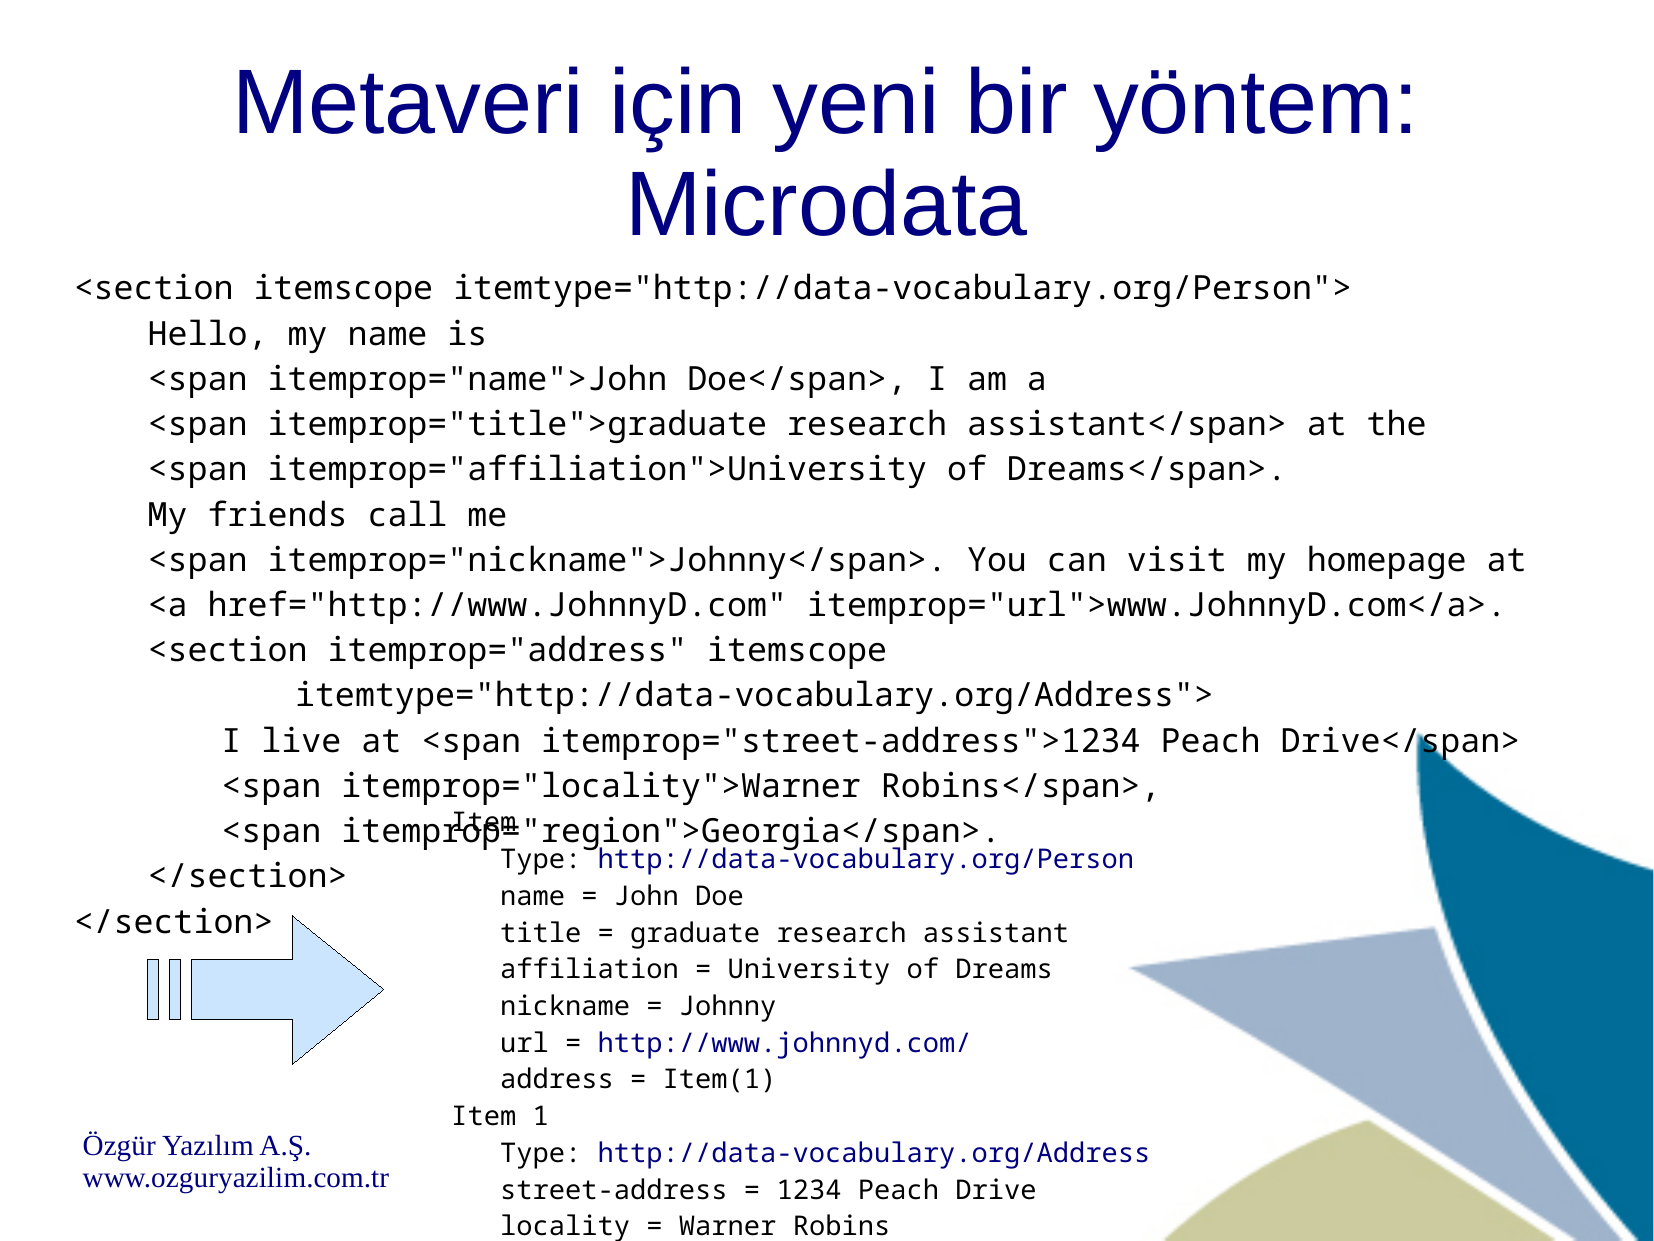

# Metaveri için yeni bir yöntem: Microdata
<section itemscope itemtype="http://data-vocabulary.org/Person">
	Hello, my name is
	<span itemprop="name">John Doe</span>, I am a
	<span itemprop="title">graduate research assistant</span> at the
	<span itemprop="affiliation">University of Dreams</span>.
	My friends call me
	<span itemprop="nickname">Johnny</span>. You can visit my homepage at
	<a href="http://www.JohnnyD.com" itemprop="url">www.JohnnyD.com</a>.
	<section itemprop="address" itemscope
			itemtype="http://data-vocabulary.org/Address">
		I live at <span itemprop="street-address">1234 Peach Drive</span>
		<span itemprop="locality">Warner Robins</span>,
		<span itemprop="region">Georgia</span>.
	</section>
</section>
Item
 Type: http://data-vocabulary.org/Person
 name = John Doe
 title = graduate research assistant
 affiliation = University of Dreams
 nickname = Johnny
 url = http://www.johnnyd.com/
 address = Item(1)
Item 1
 Type: http://data-vocabulary.org/Address
 street-address = 1234 Peach Drive
 locality = Warner Robins
 region = Georgia